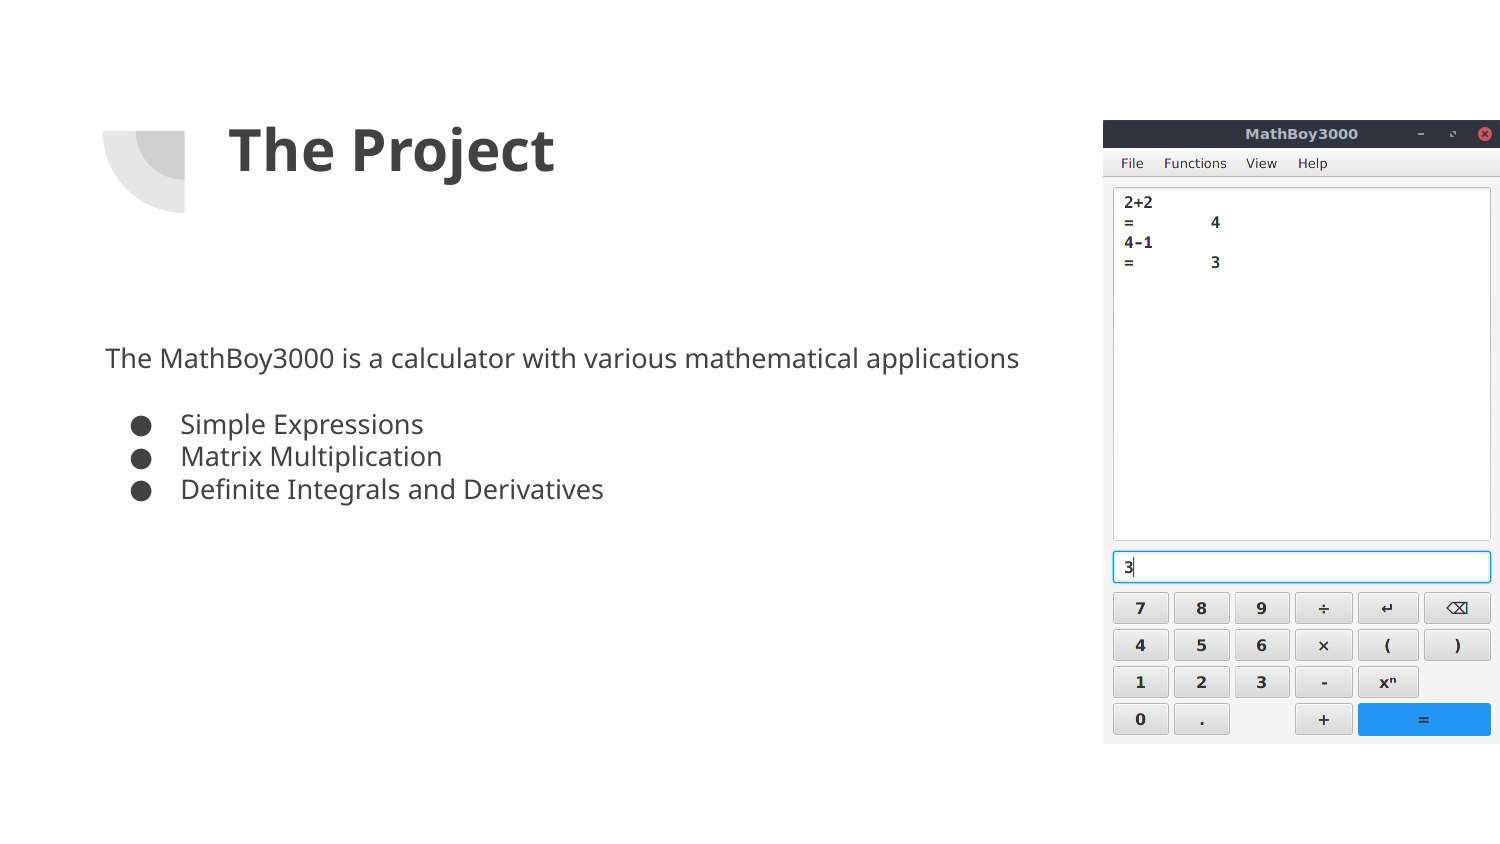

# The Project
The MathBoy3000 is a calculator with various mathematical applications
Simple Expressions
Matrix Multiplication
Definite Integrals and Derivatives